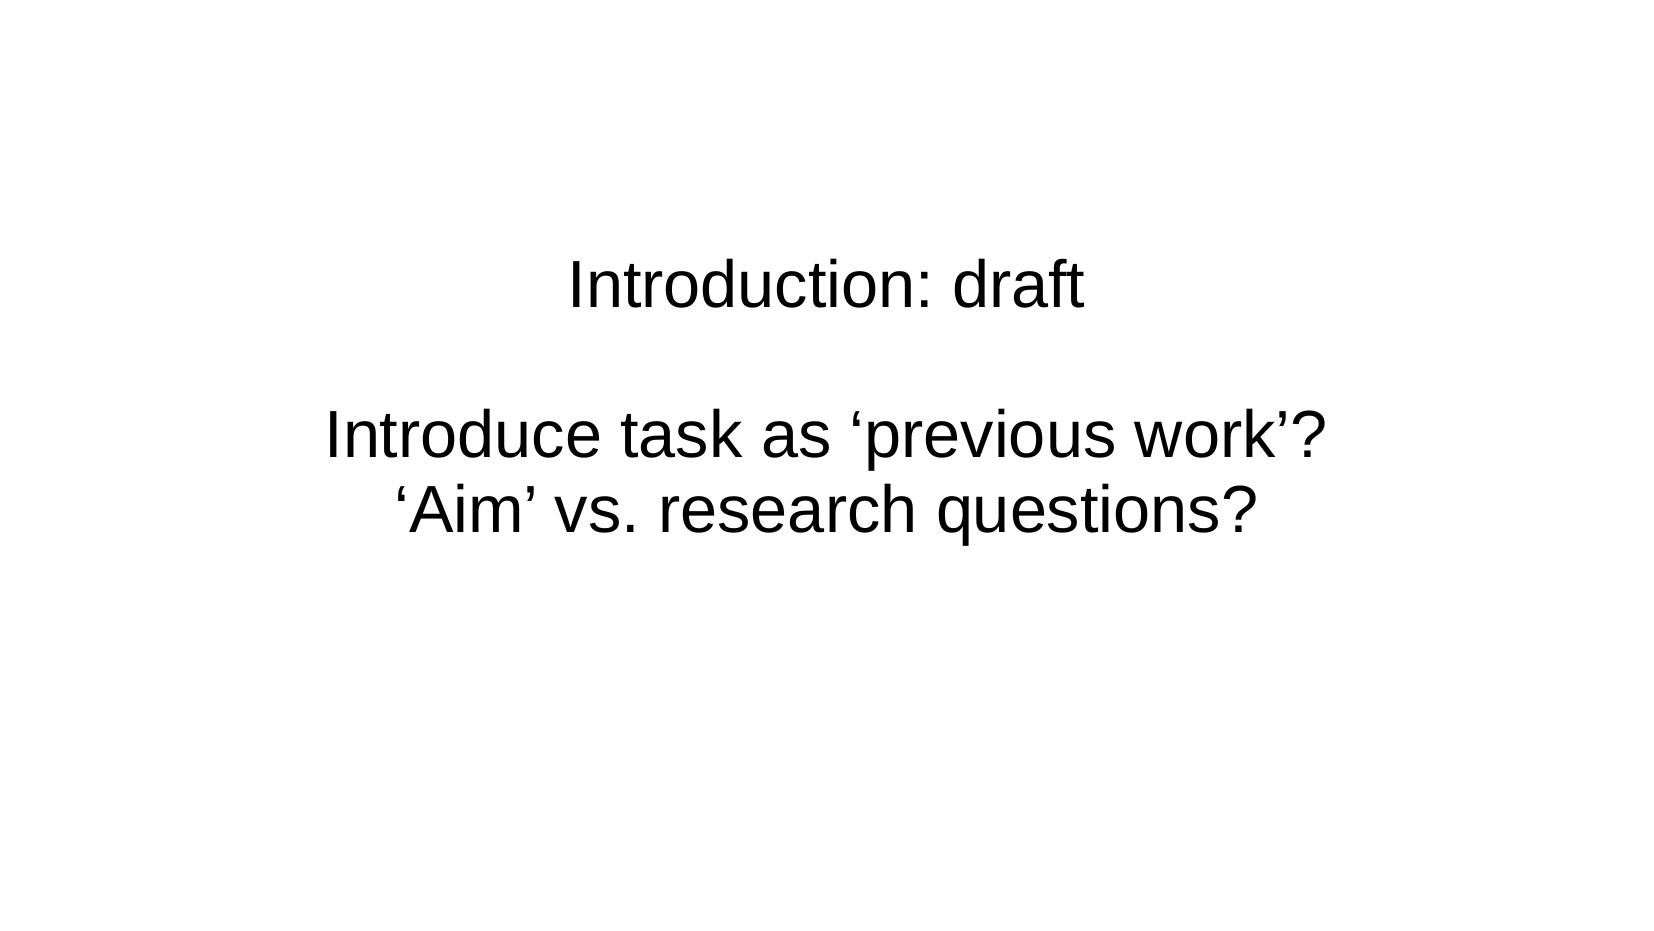

# Introduction: draft
Introduce task as ‘previous work’?
‘Aim’ vs. research questions?